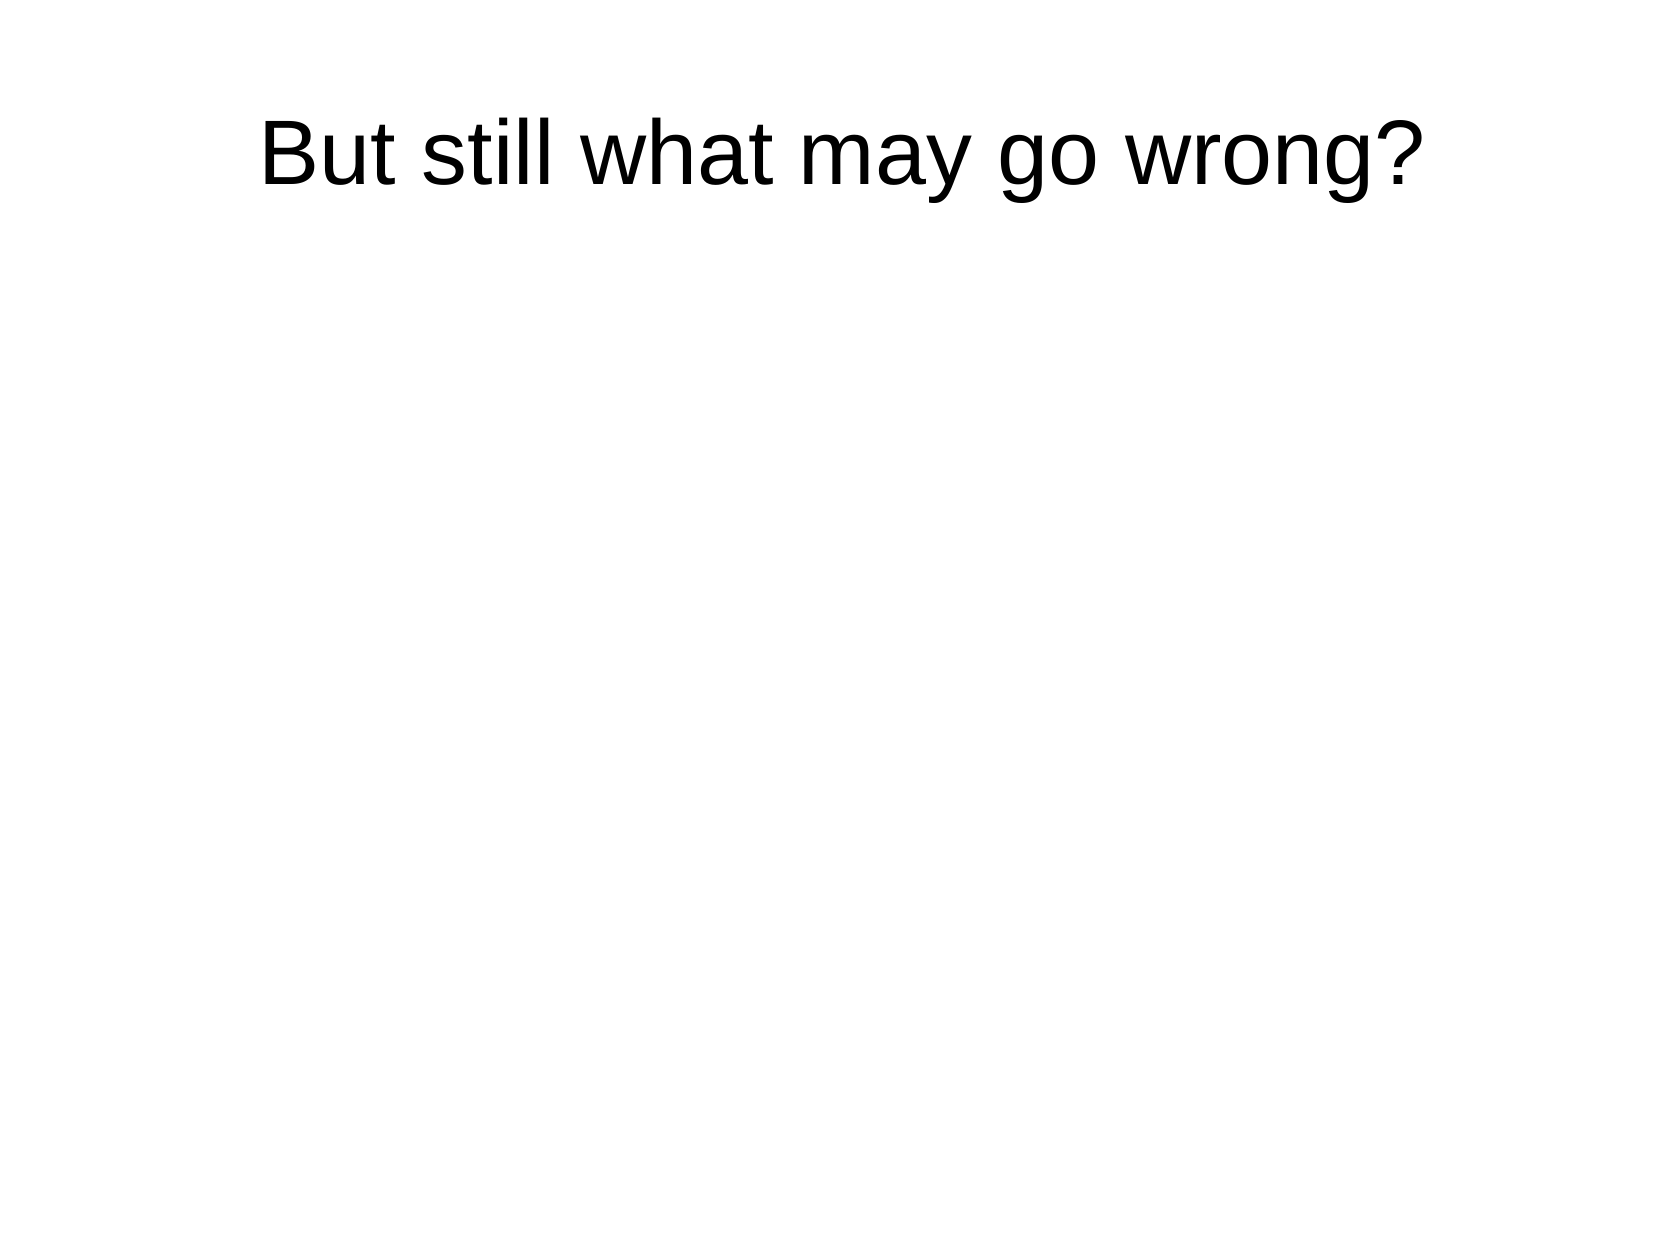

# But still what may go wrong?